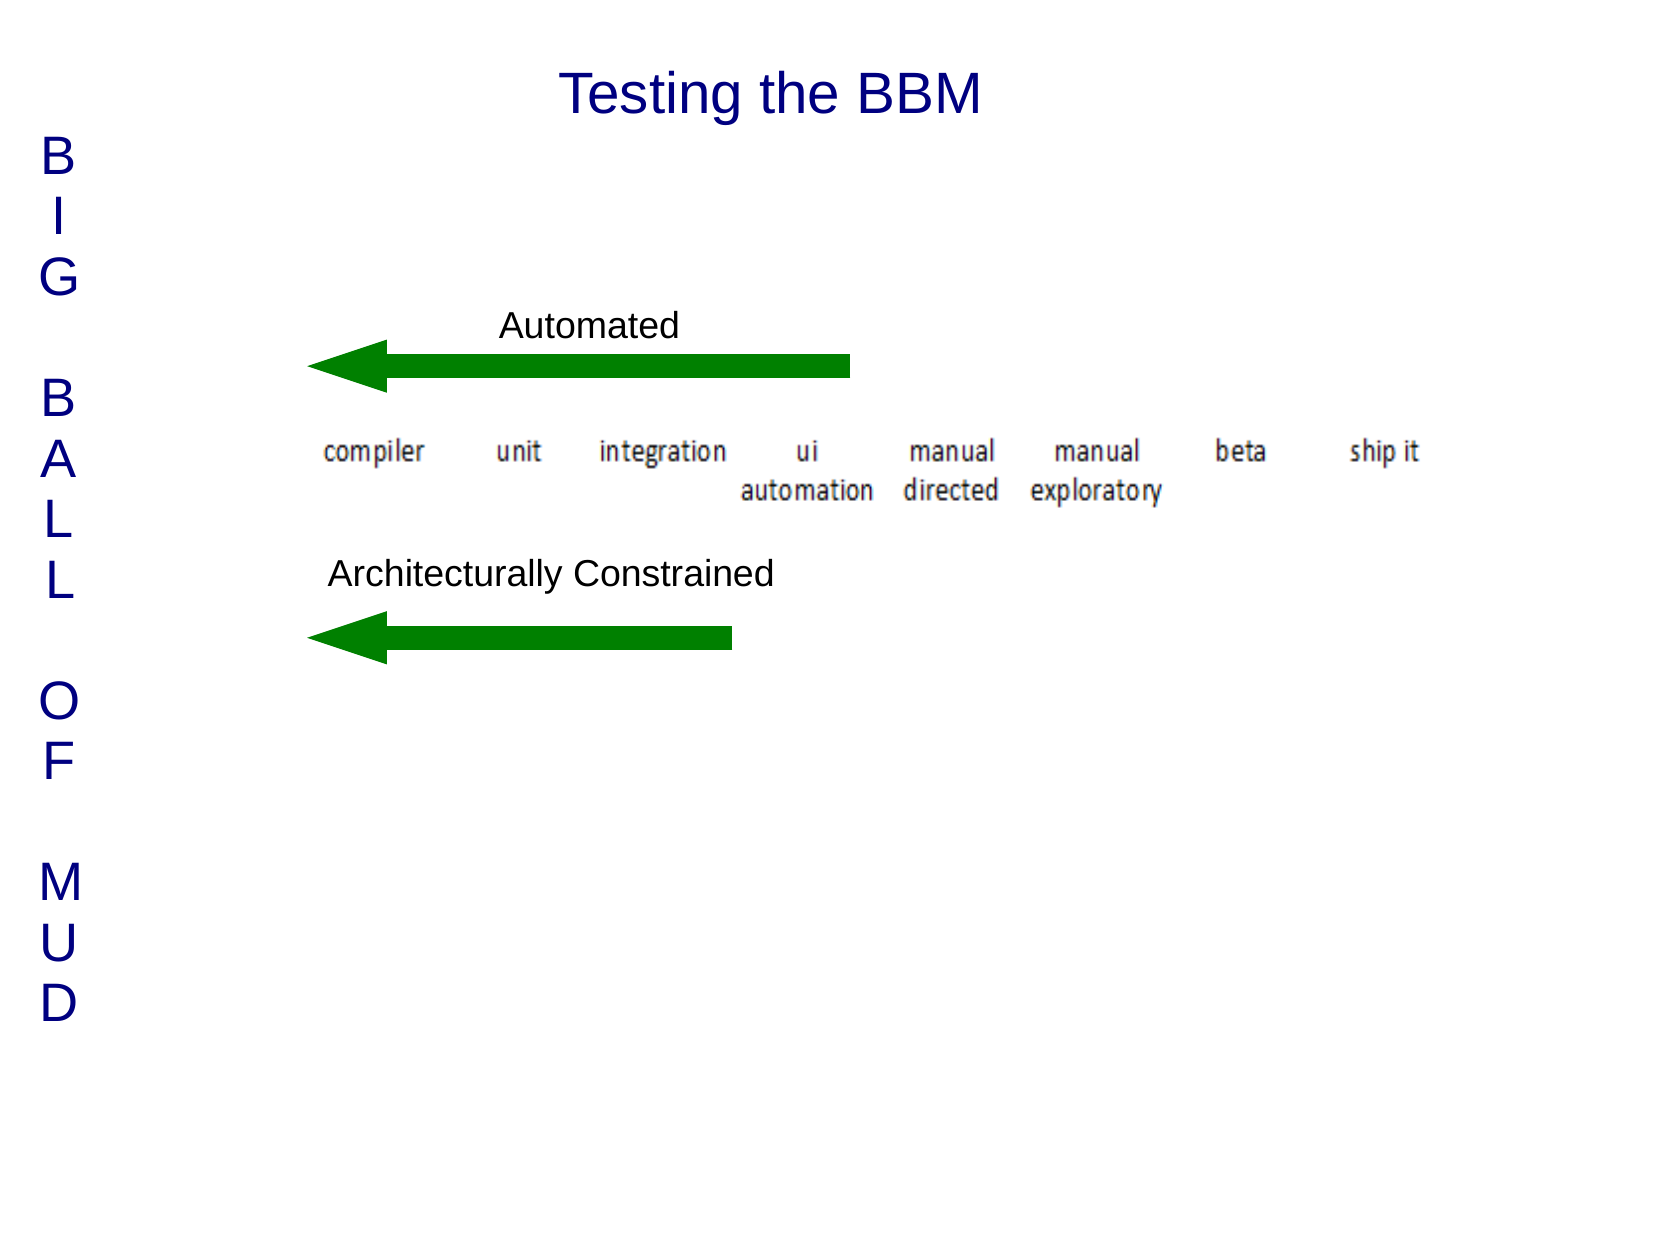

Testing the BBM
BIG BALL
OF
 MUD
Automated
Architecturally Constrained